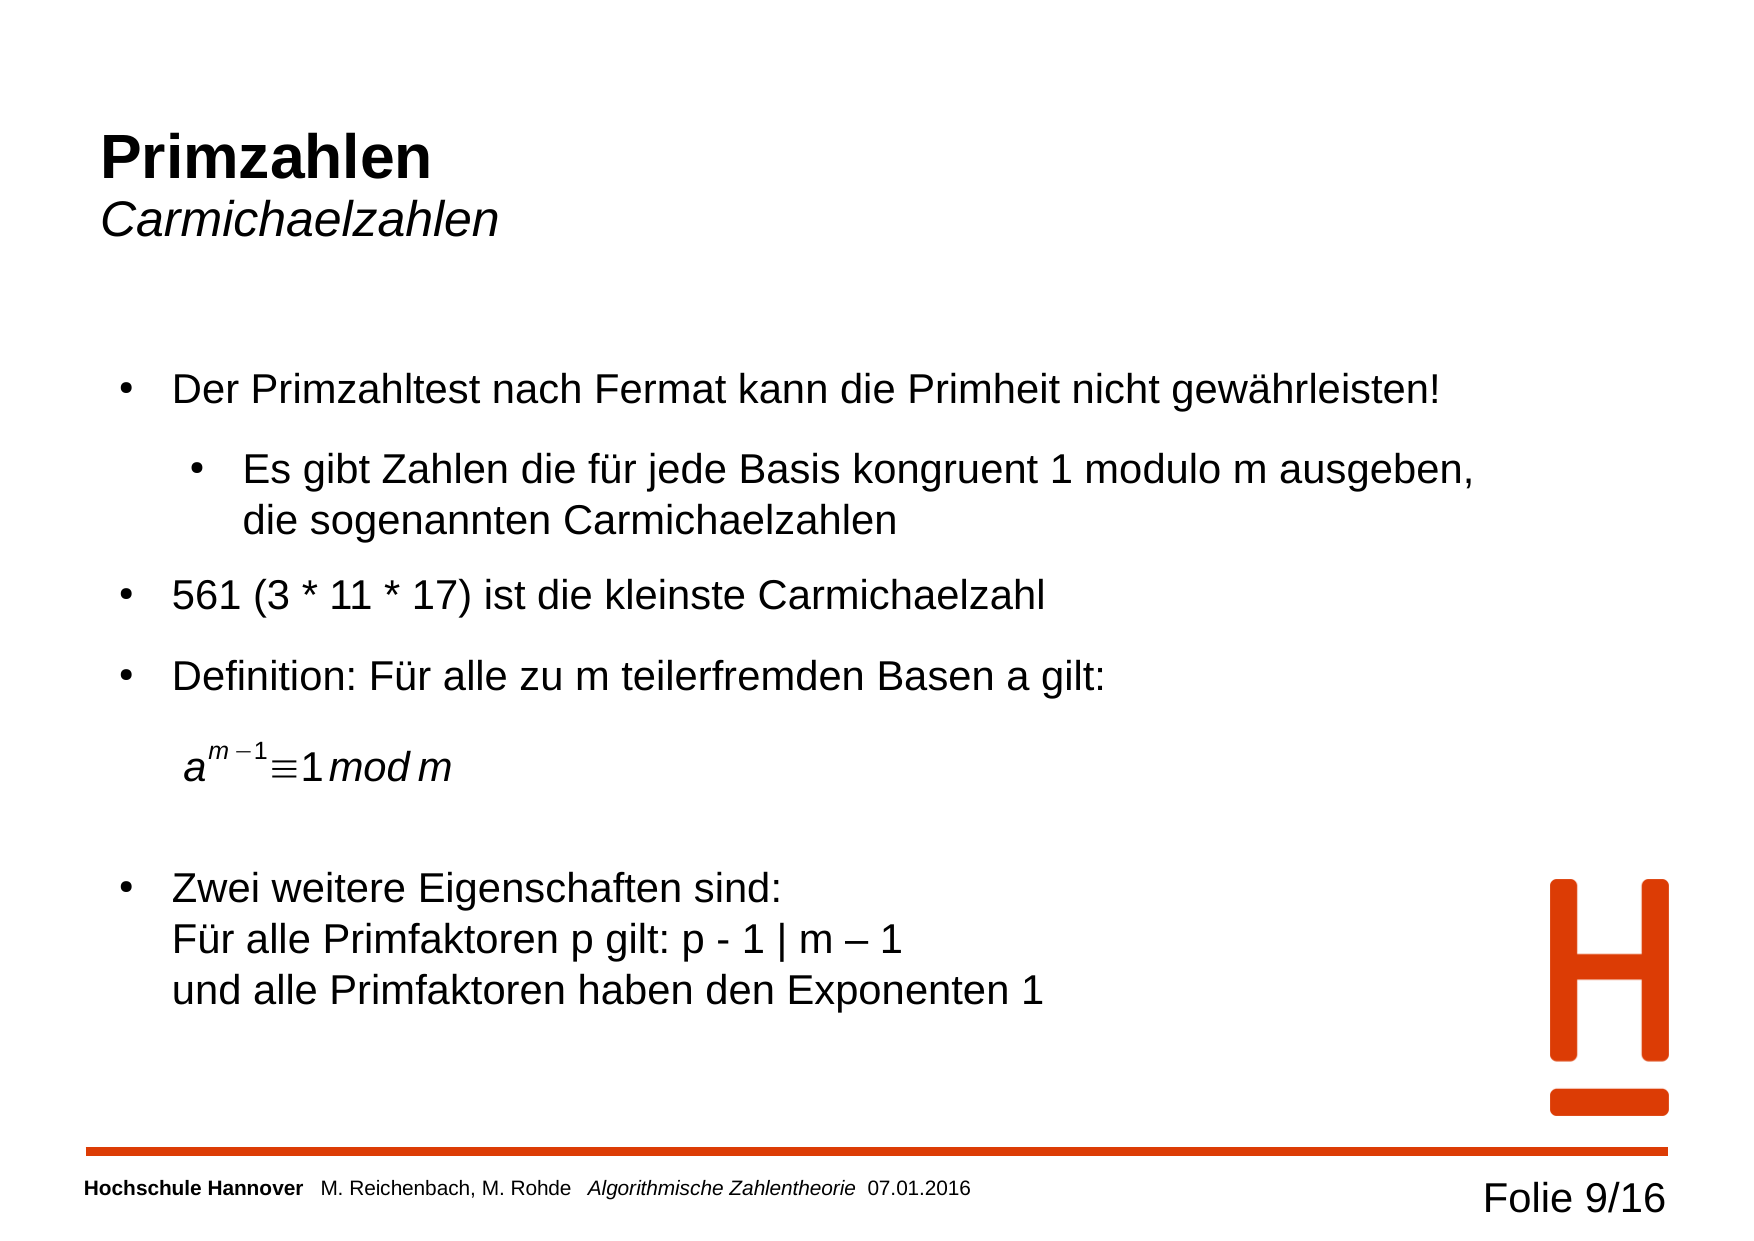

# Primzahlen Carmichaelzahlen
Der Primzahltest nach Fermat kann die Primheit nicht gewährleisten!
Es gibt Zahlen die für jede Basis kongruent 1 modulo m ausgeben,
die sogenannten Carmichaelzahlen
561 (3 * 11 * 17) ist die kleinste Carmichaelzahl
Definition: Für alle zu m teilerfremden Basen a gilt:
Zwei weitere Eigenschaften sind:
Für alle Primfaktoren p gilt: p - 1 | m – 1
und alle Primfaktoren haben den Exponenten 1
9